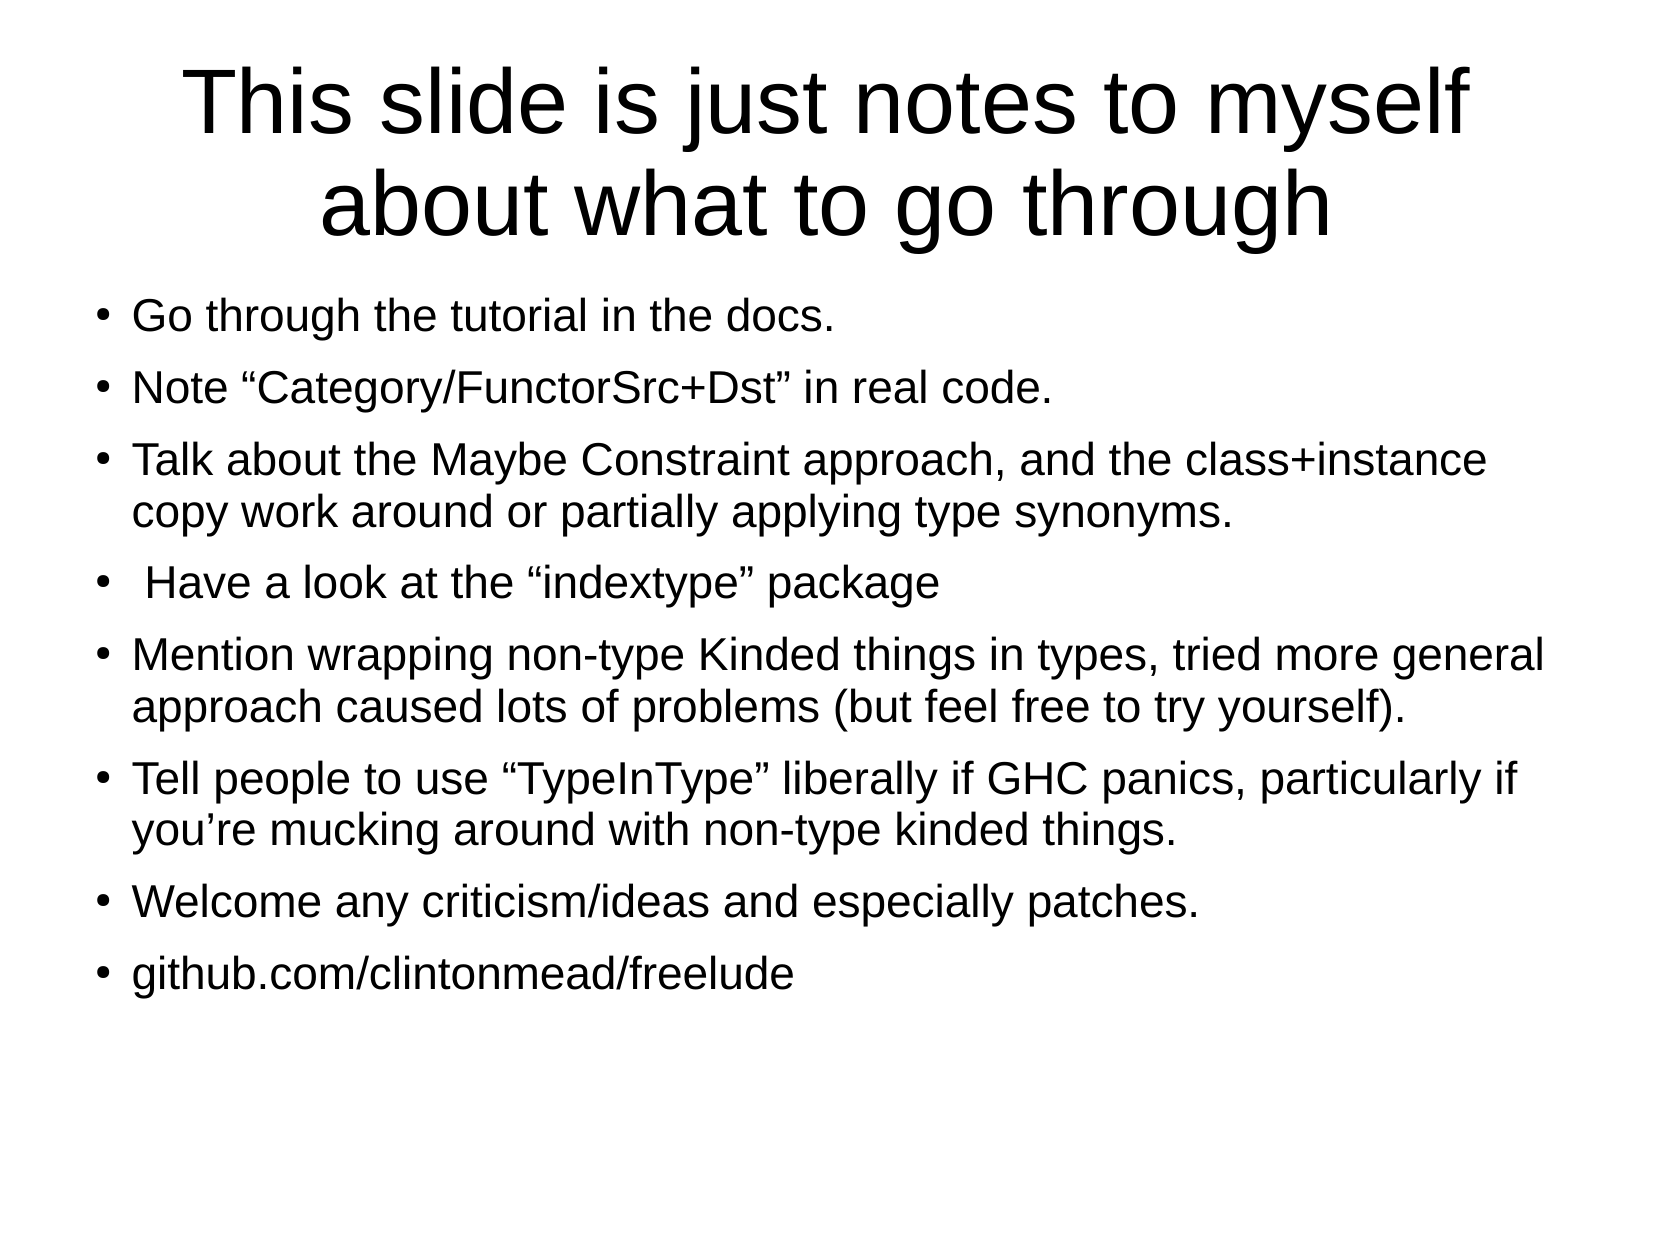

# This slide is just notes to myself about what to go through
Go through the tutorial in the docs.
Note “Category/FunctorSrc+Dst” in real code.
Talk about the Maybe Constraint approach, and the class+instance copy work around or partially applying type synonyms.
 Have a look at the “indextype” package
Mention wrapping non-type Kinded things in types, tried more general approach caused lots of problems (but feel free to try yourself).
Tell people to use “TypeInType” liberally if GHC panics, particularly if you’re mucking around with non-type kinded things.
Welcome any criticism/ideas and especially patches.
github.com/clintonmead/freelude